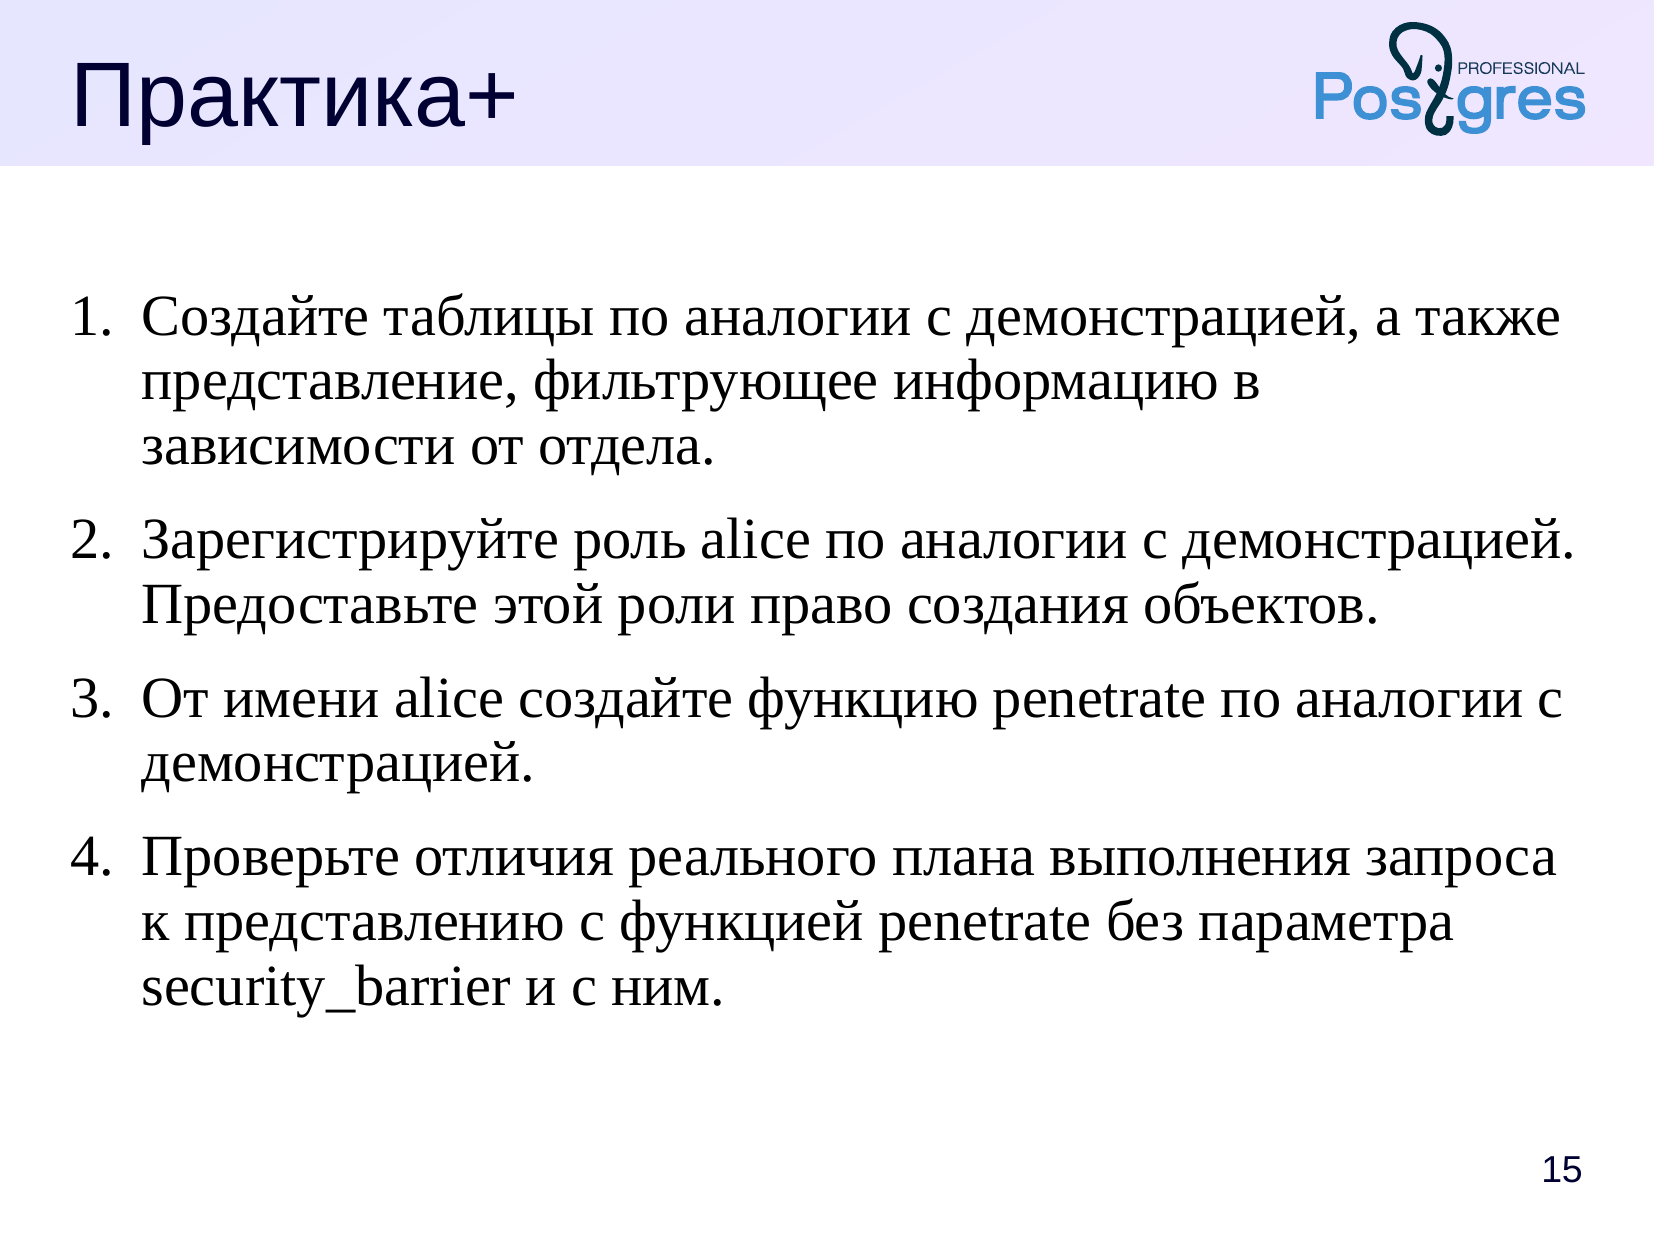

# Практика+
Создайте таблицы по аналогии с демонстрацией, а также представление, фильтрующее информацию в зависимости от отдела.
Зарегистрируйте роль alice по аналогии с демонстрацией. Предоставьте этой роли право создания объектов.
От имени alice создайте функцию penetrate по аналогии с демонстрацией.
Проверьте отличия реального плана выполнения запроса к представлению с функцией penetrate без параметра security_barrier и с ним.